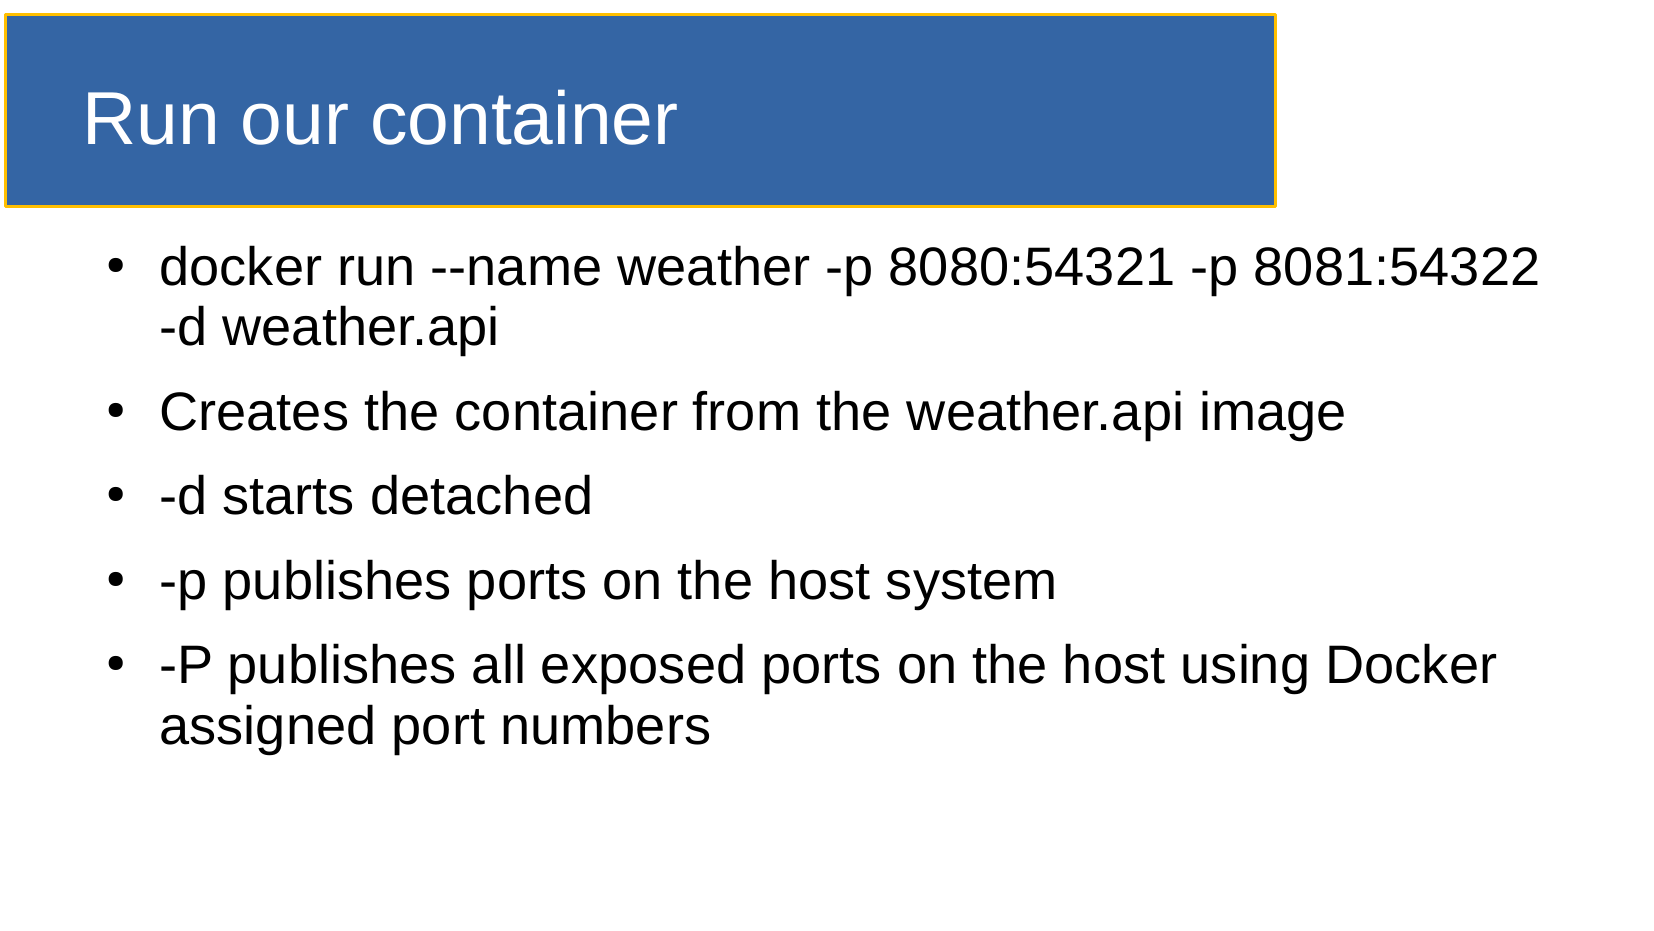

# Run our container
docker run --name weather -p 8080:54321 -p 8081:54322 -d weather.api
Creates the container from the weather.api image
-d starts detached
-p publishes ports on the host system
-P publishes all exposed ports on the host using Docker assigned port numbers